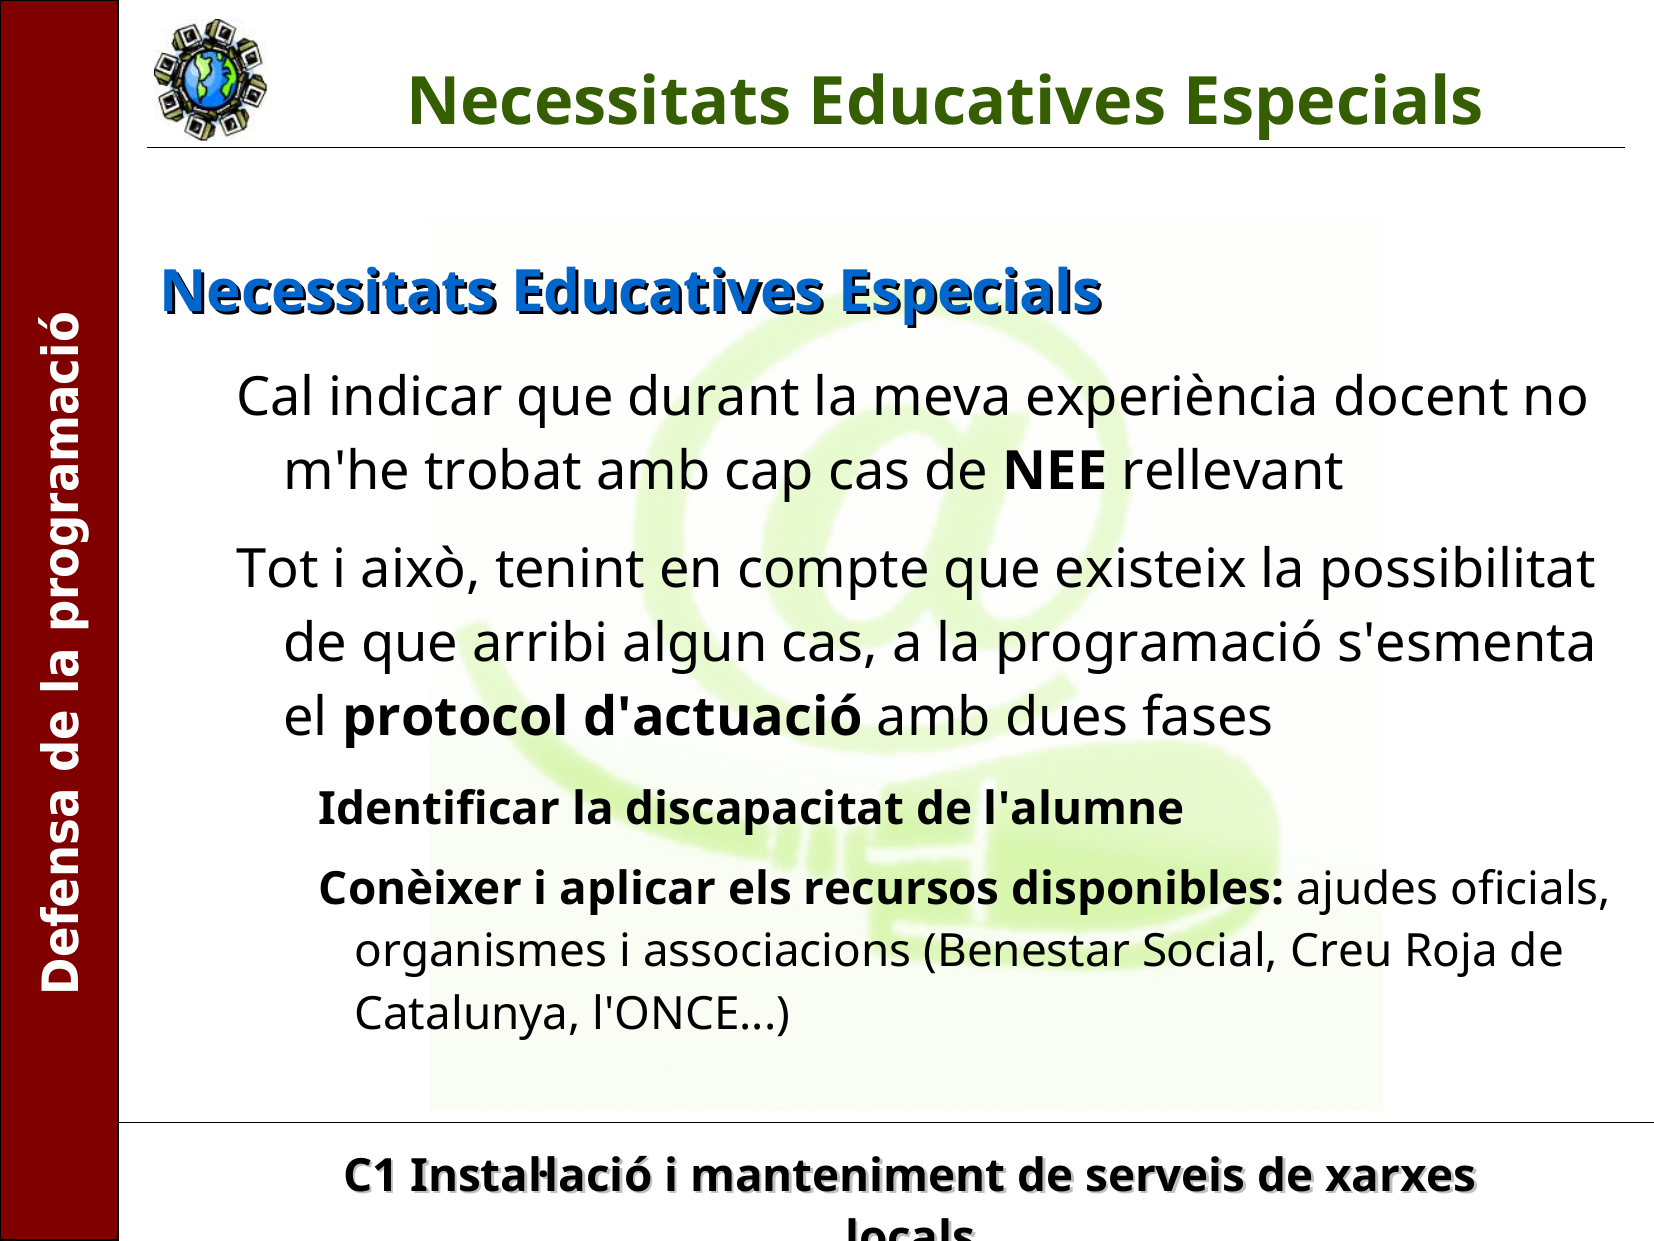

# Necessitats Educatives Especials
Necessitats Educatives Especials
Cal indicar que durant la meva experiència docent no m'he trobat amb cap cas de NEE rellevant
Tot i això, tenint en compte que existeix la possibilitat de que arribi algun cas, a la programació s'esmenta el protocol d'actuació amb dues fases
Identificar la discapacitat de l'alumne
Conèixer i aplicar els recursos disponibles: ajudes oficials, organismes i associacions (Benestar Social, Creu Roja de Catalunya, l'ONCE...)